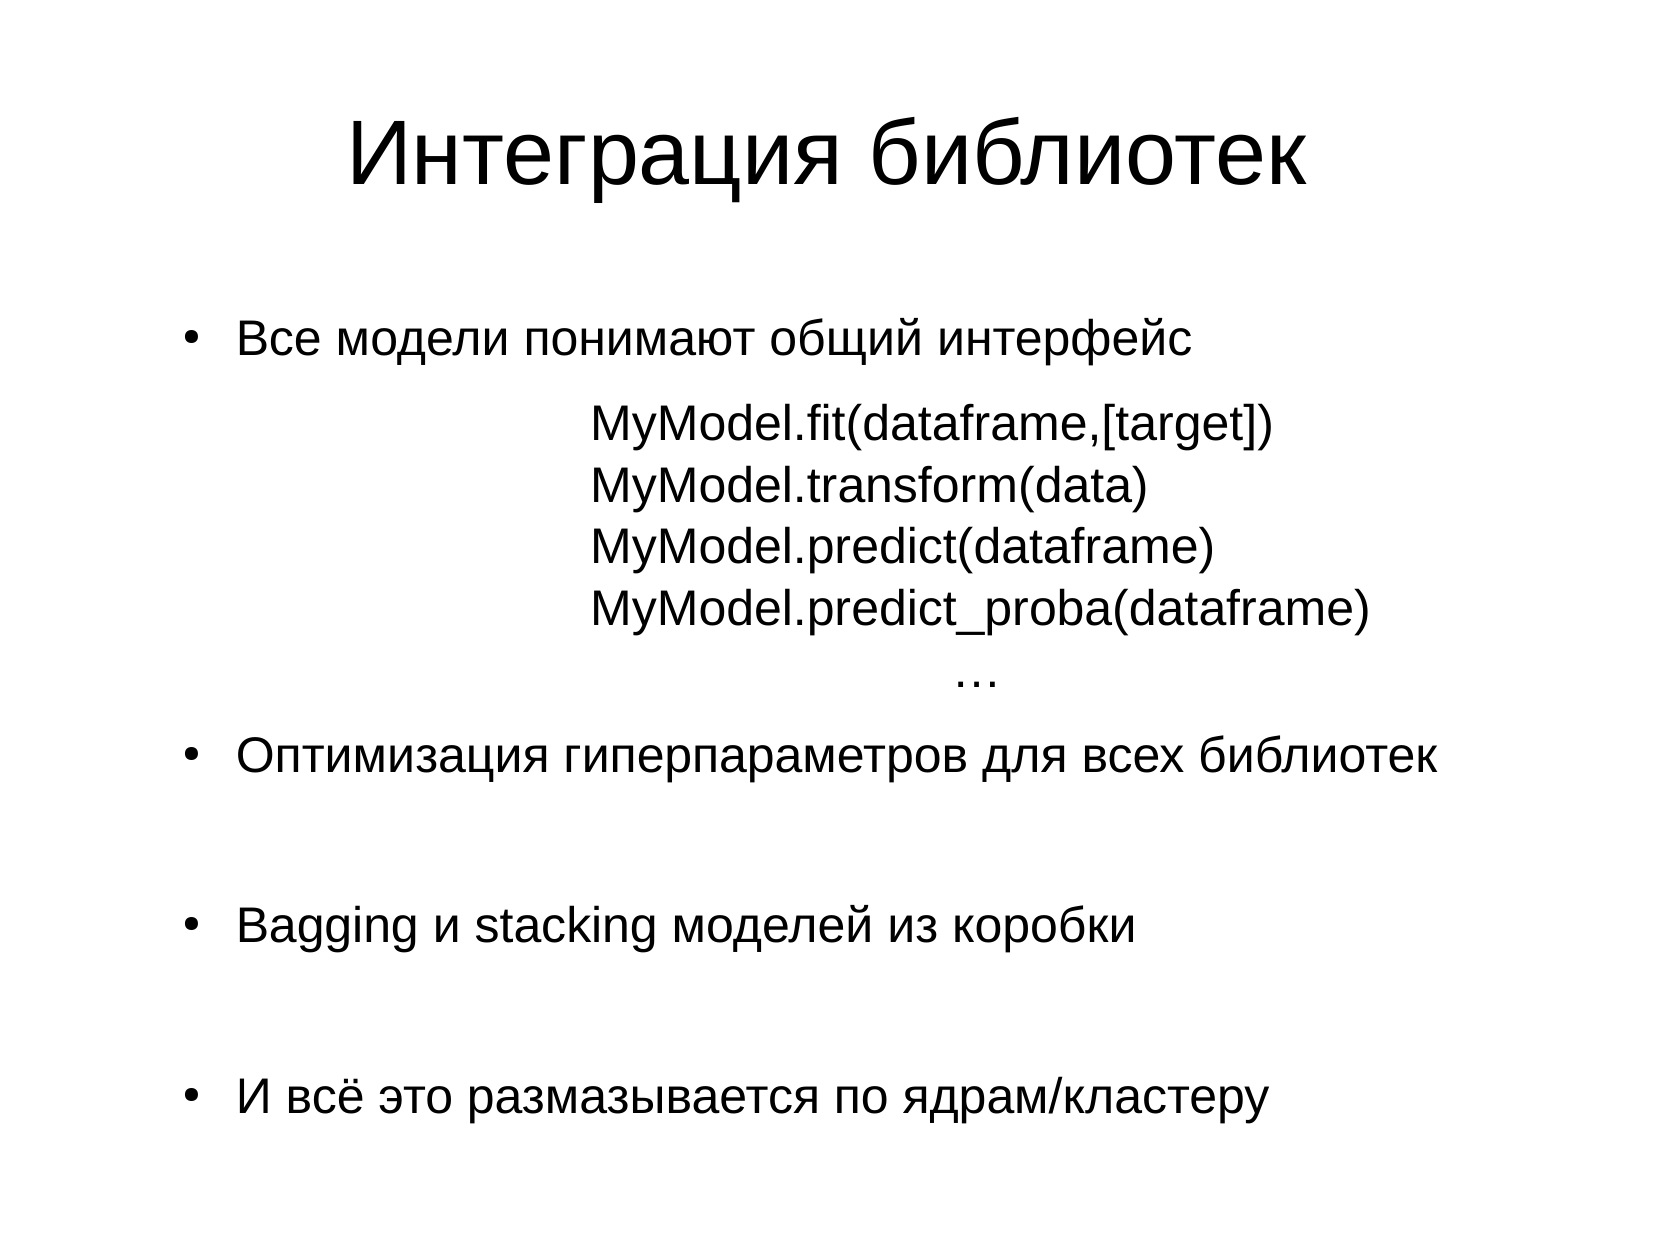

# Интеграция библиотек
Все модели понимают общий интерфейс
MyModel.fit(dataframe,[target])
MyModel.transform(data)
MyModel.predict(dataframe)
MyModel.predict_proba(dataframe)
…
Оптимизация гиперпараметров для всех библиотек
Bagging и stacking моделей из коробки
И всё это размазывается по ядрам/кластеру